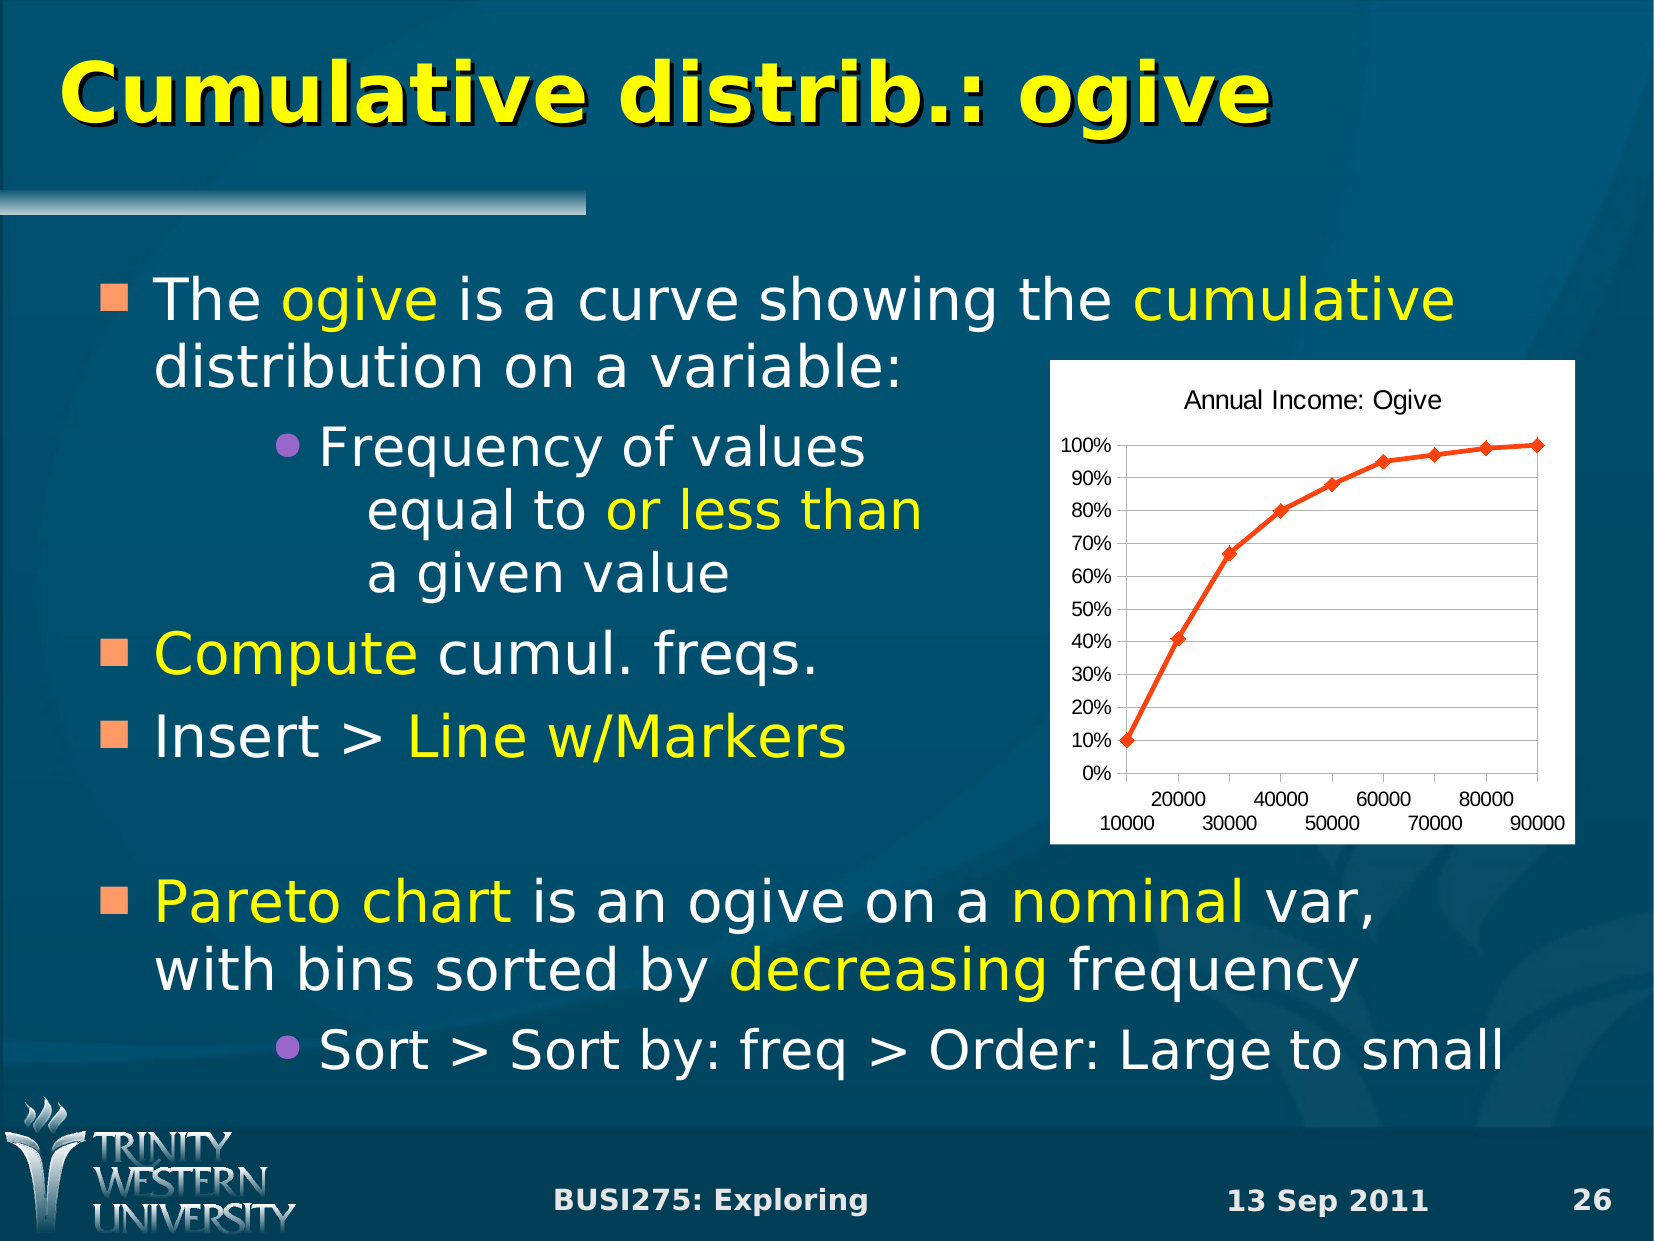

# Cumulative distrib.: ogive
The ogive is a curve showing the cumulative distribution on a variable:
Frequency of values
equal to or less than
a given value
Compute cumul. freqs.
Insert > Line w/Markers
Pareto chart is an ogive on a nominal var,
with bins sorted by decreasing frequency
Sort > Sort by: freq > Order: Large to small
### Chart: Annual Income: Ogive
| Category | Cum % |
|---|---|
| 10000 | 0.1 |
| 20000 | 0.41 |
| 30000 | 0.67 |
| 40000 | 0.8 |
| 50000 | 0.88 |
| 60000 | 0.95 |
| 70000 | 0.97 |
| 80000 | 0.99 |
| 90000 | 1.0 |BUSI275: Exploring
13 Sep 2011
26